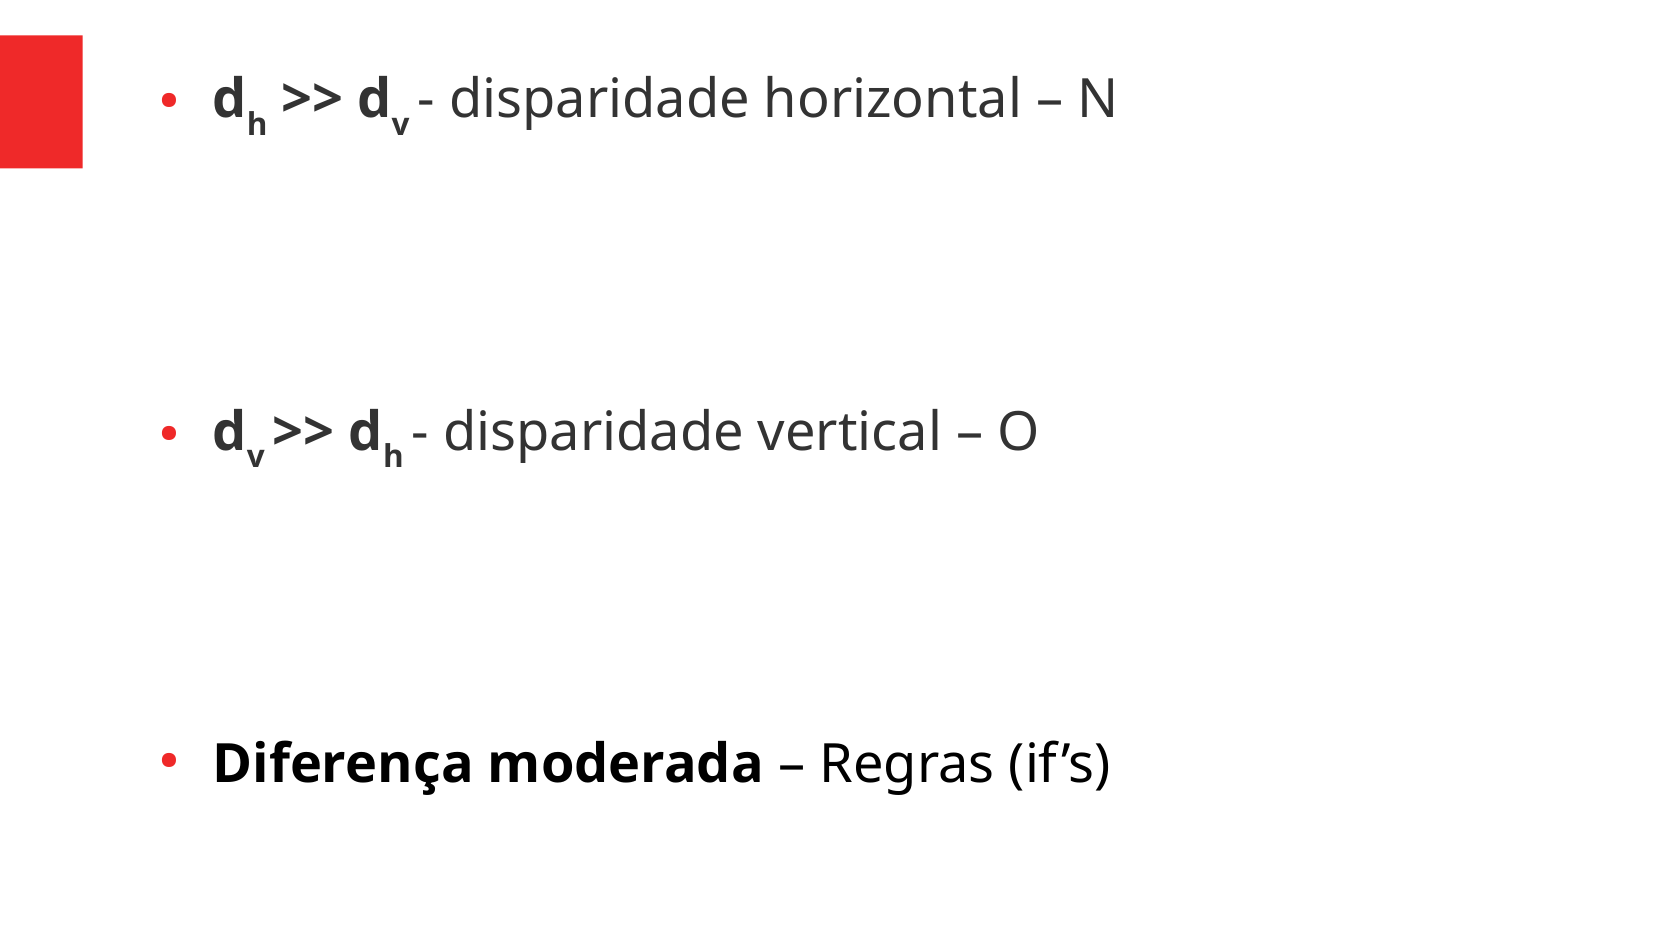

# dh >> dv - disparidade horizontal – N
dv >> dh - disparidade vertical – O
Diferença moderada – Regras (if’s)